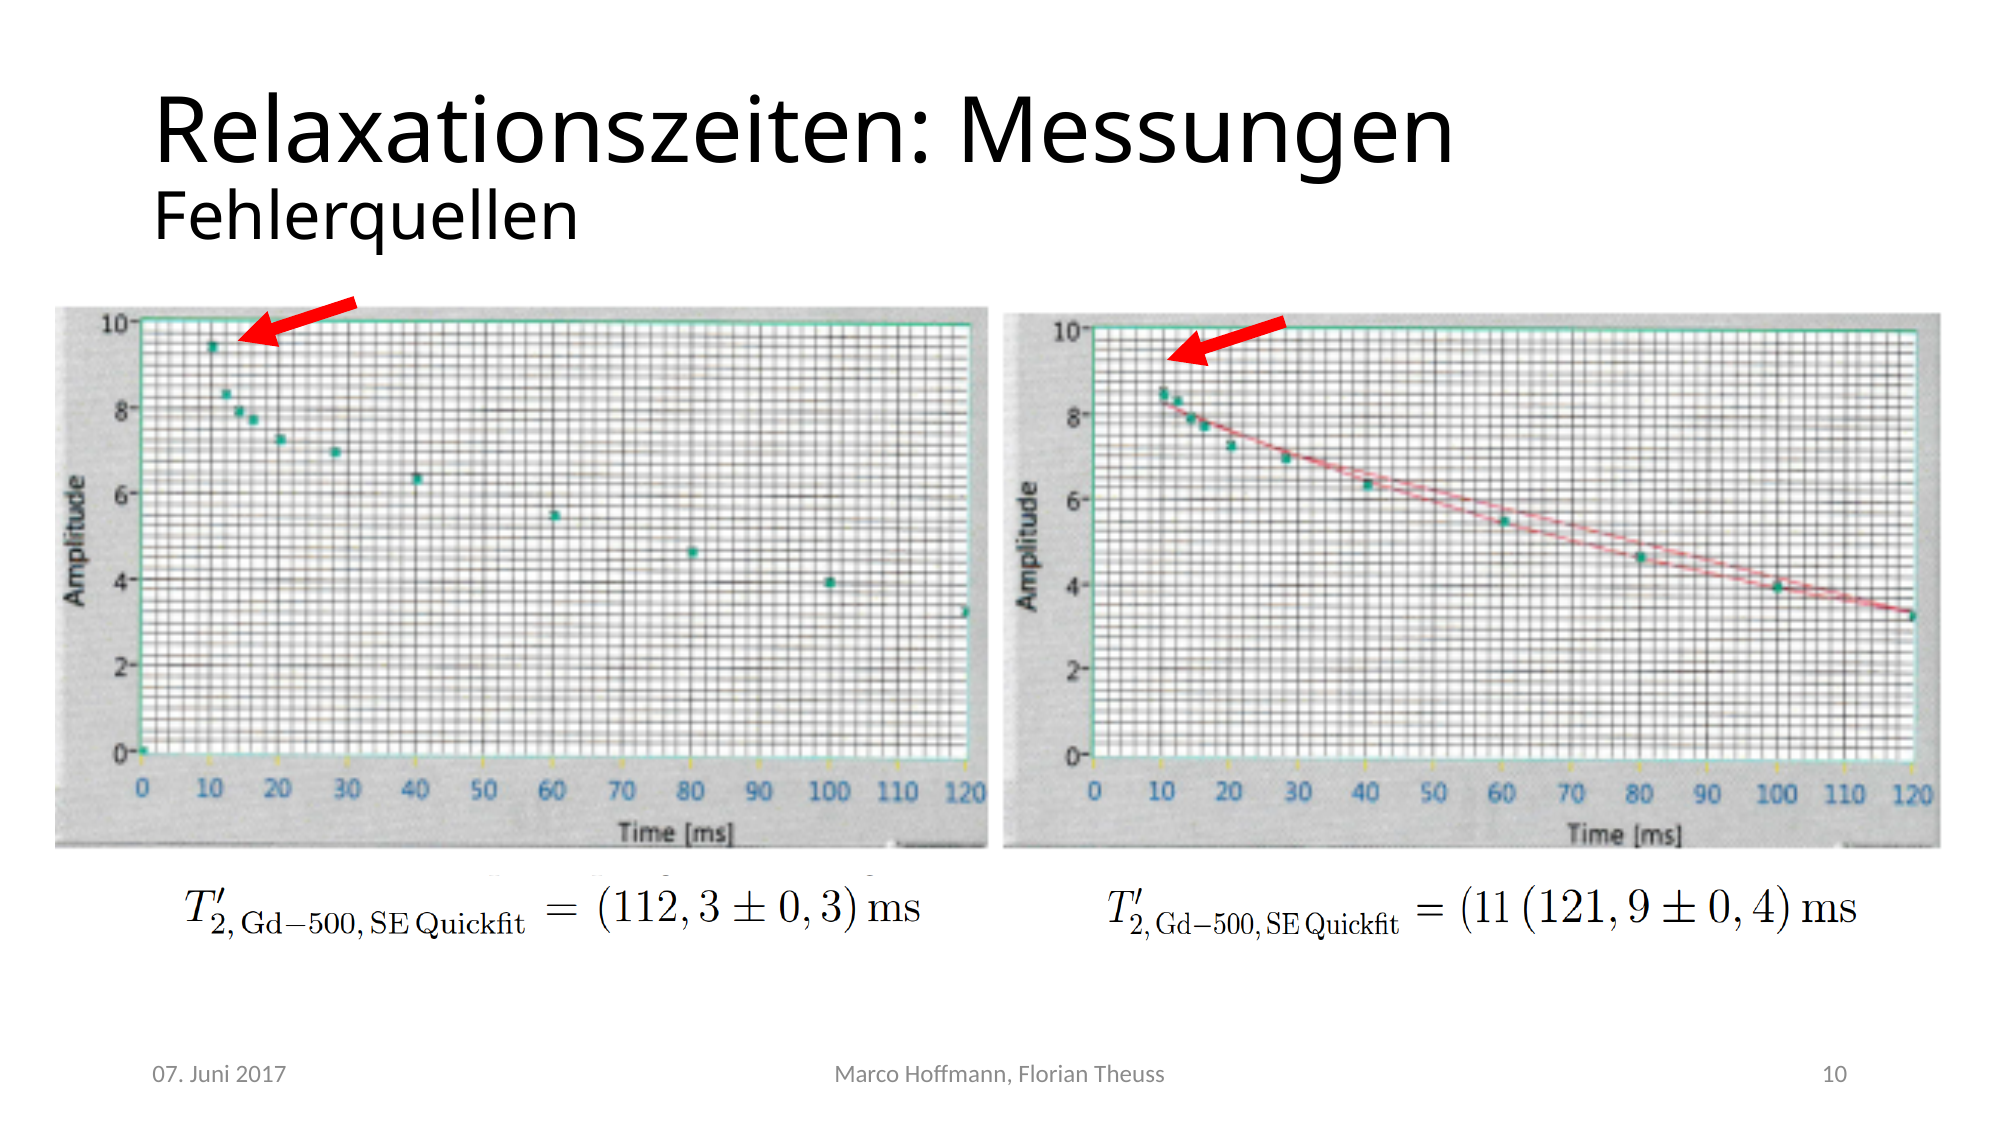

# Relaxationszeiten: Messungen Fehlerquellen
07. Juni 2017
Marco Hoffmann, Florian Theuss